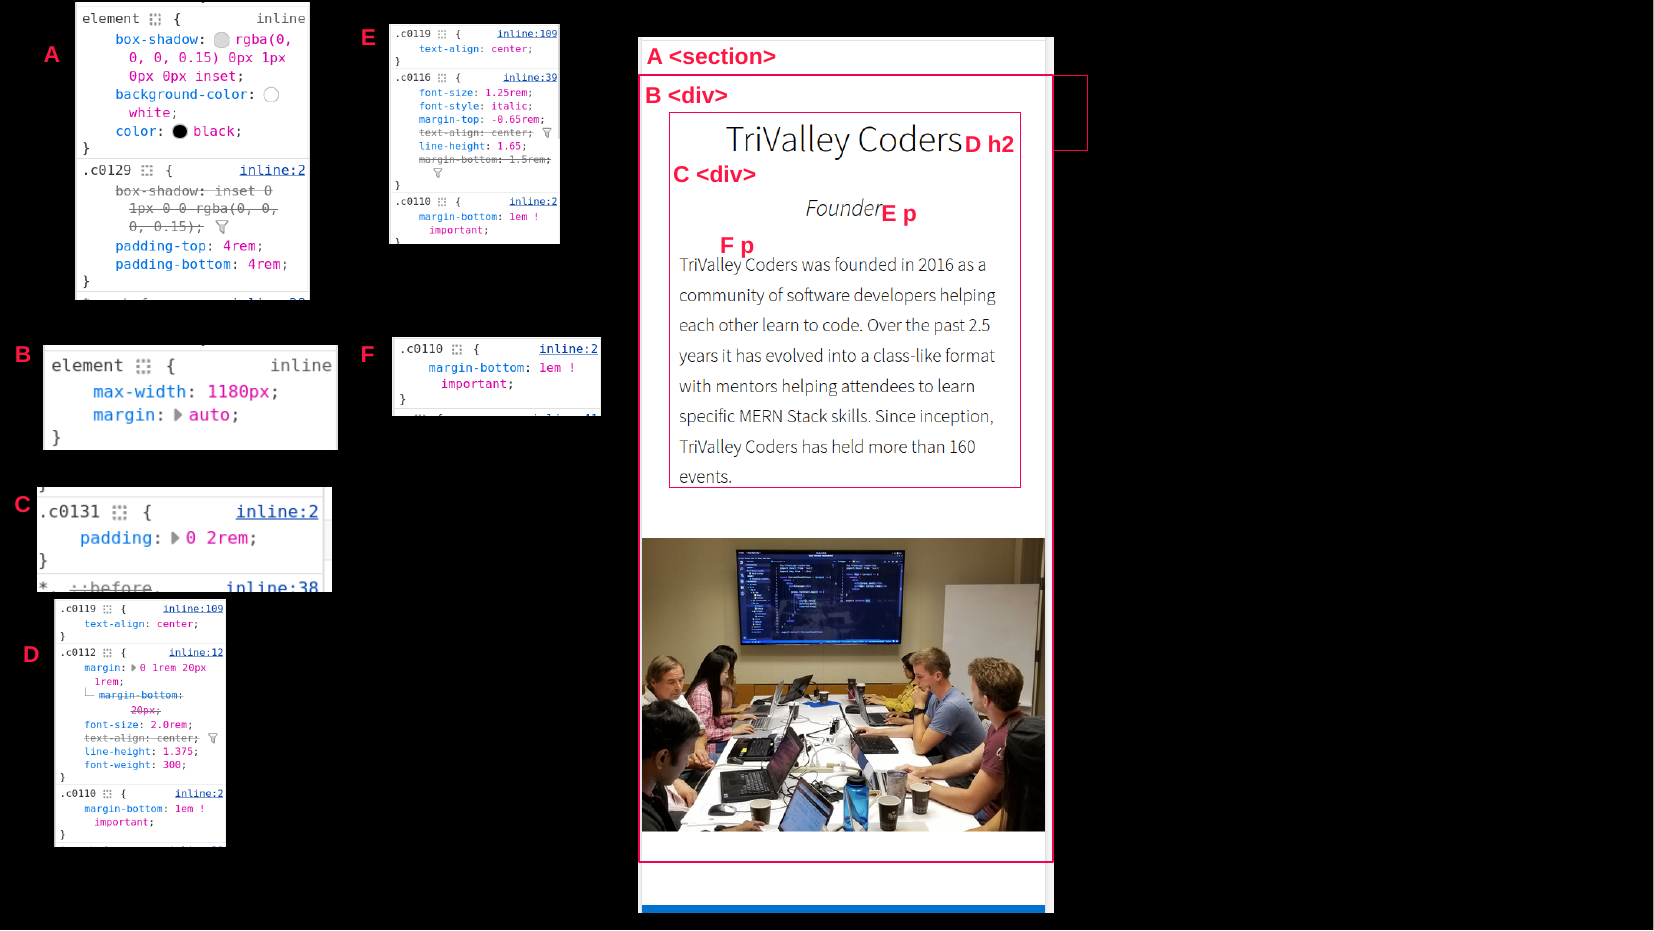

E
A
A <section>
B <div>
D h2
C <div>
E p
F p
B
F
B
B
H
H
I
I
C
J
J
K
K
D